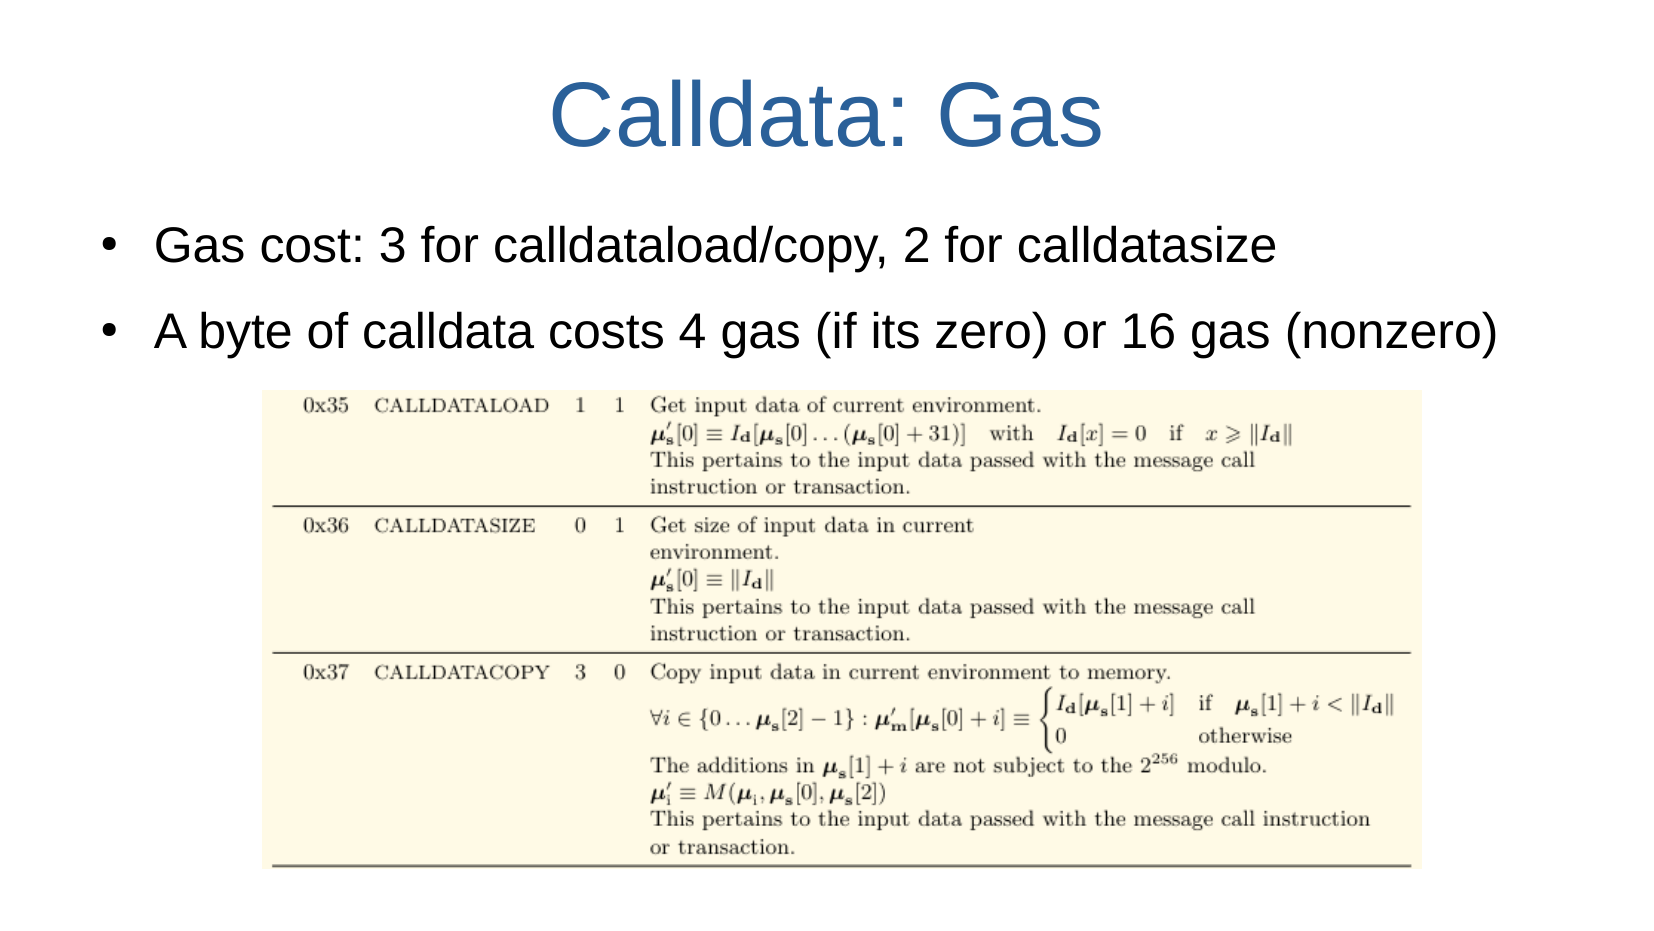

# Calldata: Gas
Gas cost: 3 for calldataload/copy, 2 for calldatasize
A byte of calldata costs 4 gas (if its zero) or 16 gas (nonzero)